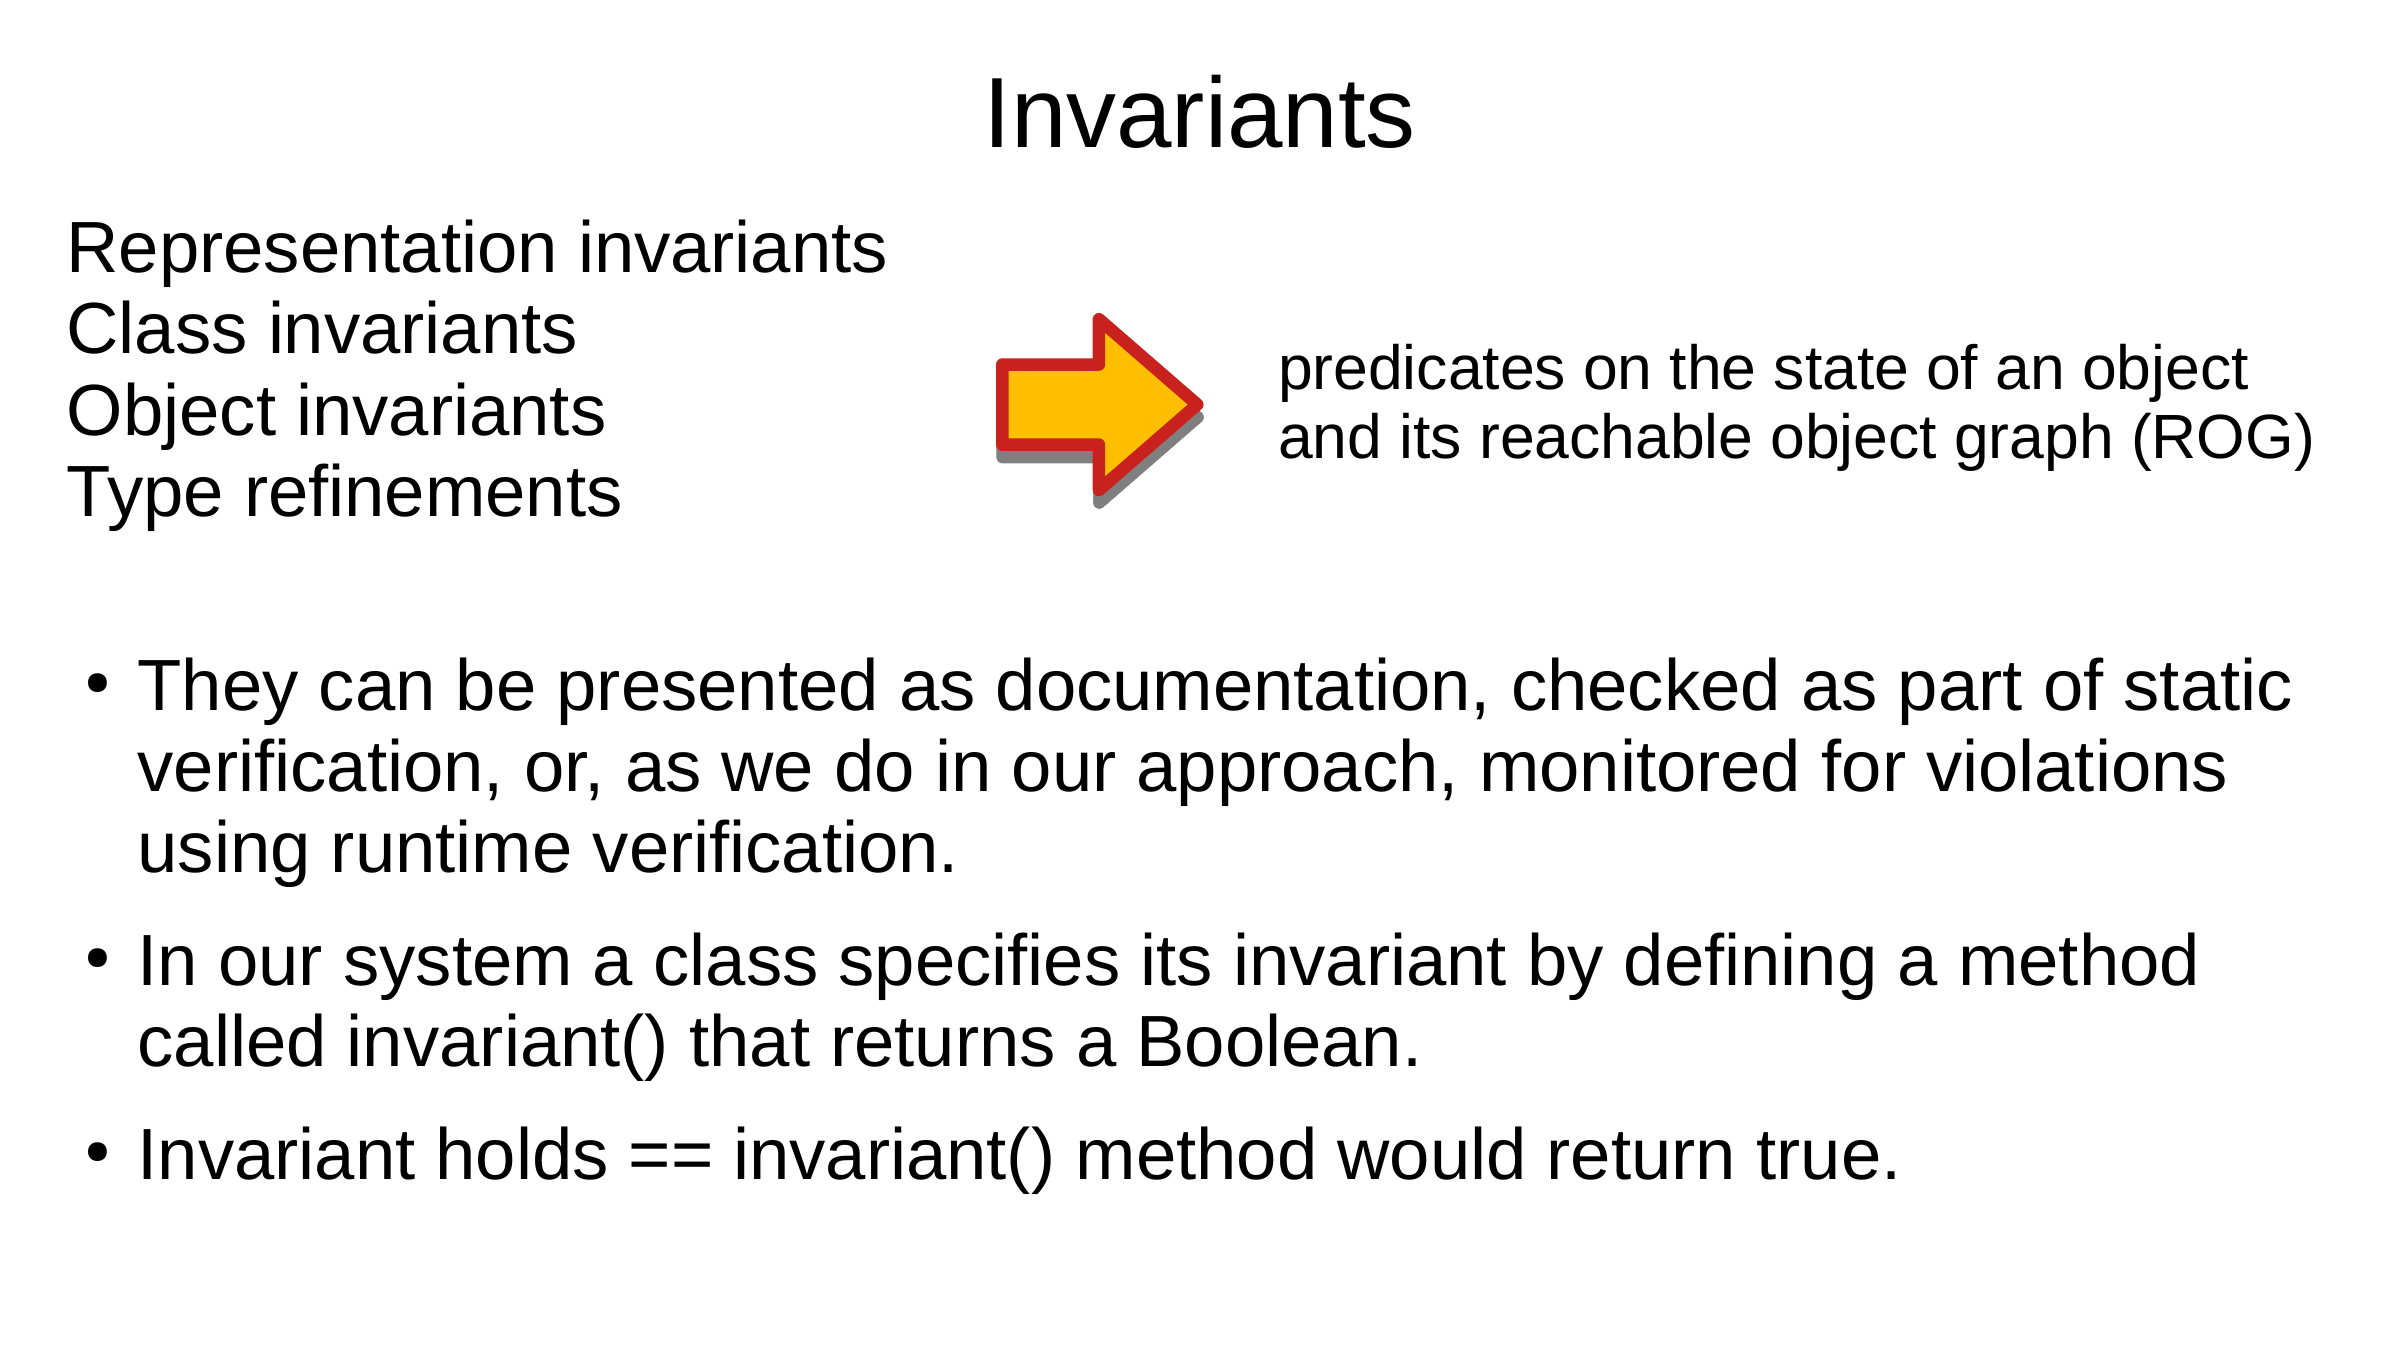

# Invariants
Representation invariants
Class invariants
Object invariants
Type refinements
They can be presented as documentation, checked as part of static verification, or, as we do in our approach, monitored for violations using runtime verification.
In our system a class specifies its invariant by defining a method called invariant() that returns a Boolean.
Invariant holds == invariant() method would return true.
predicates on the state of an object
and its reachable object graph (ROG)